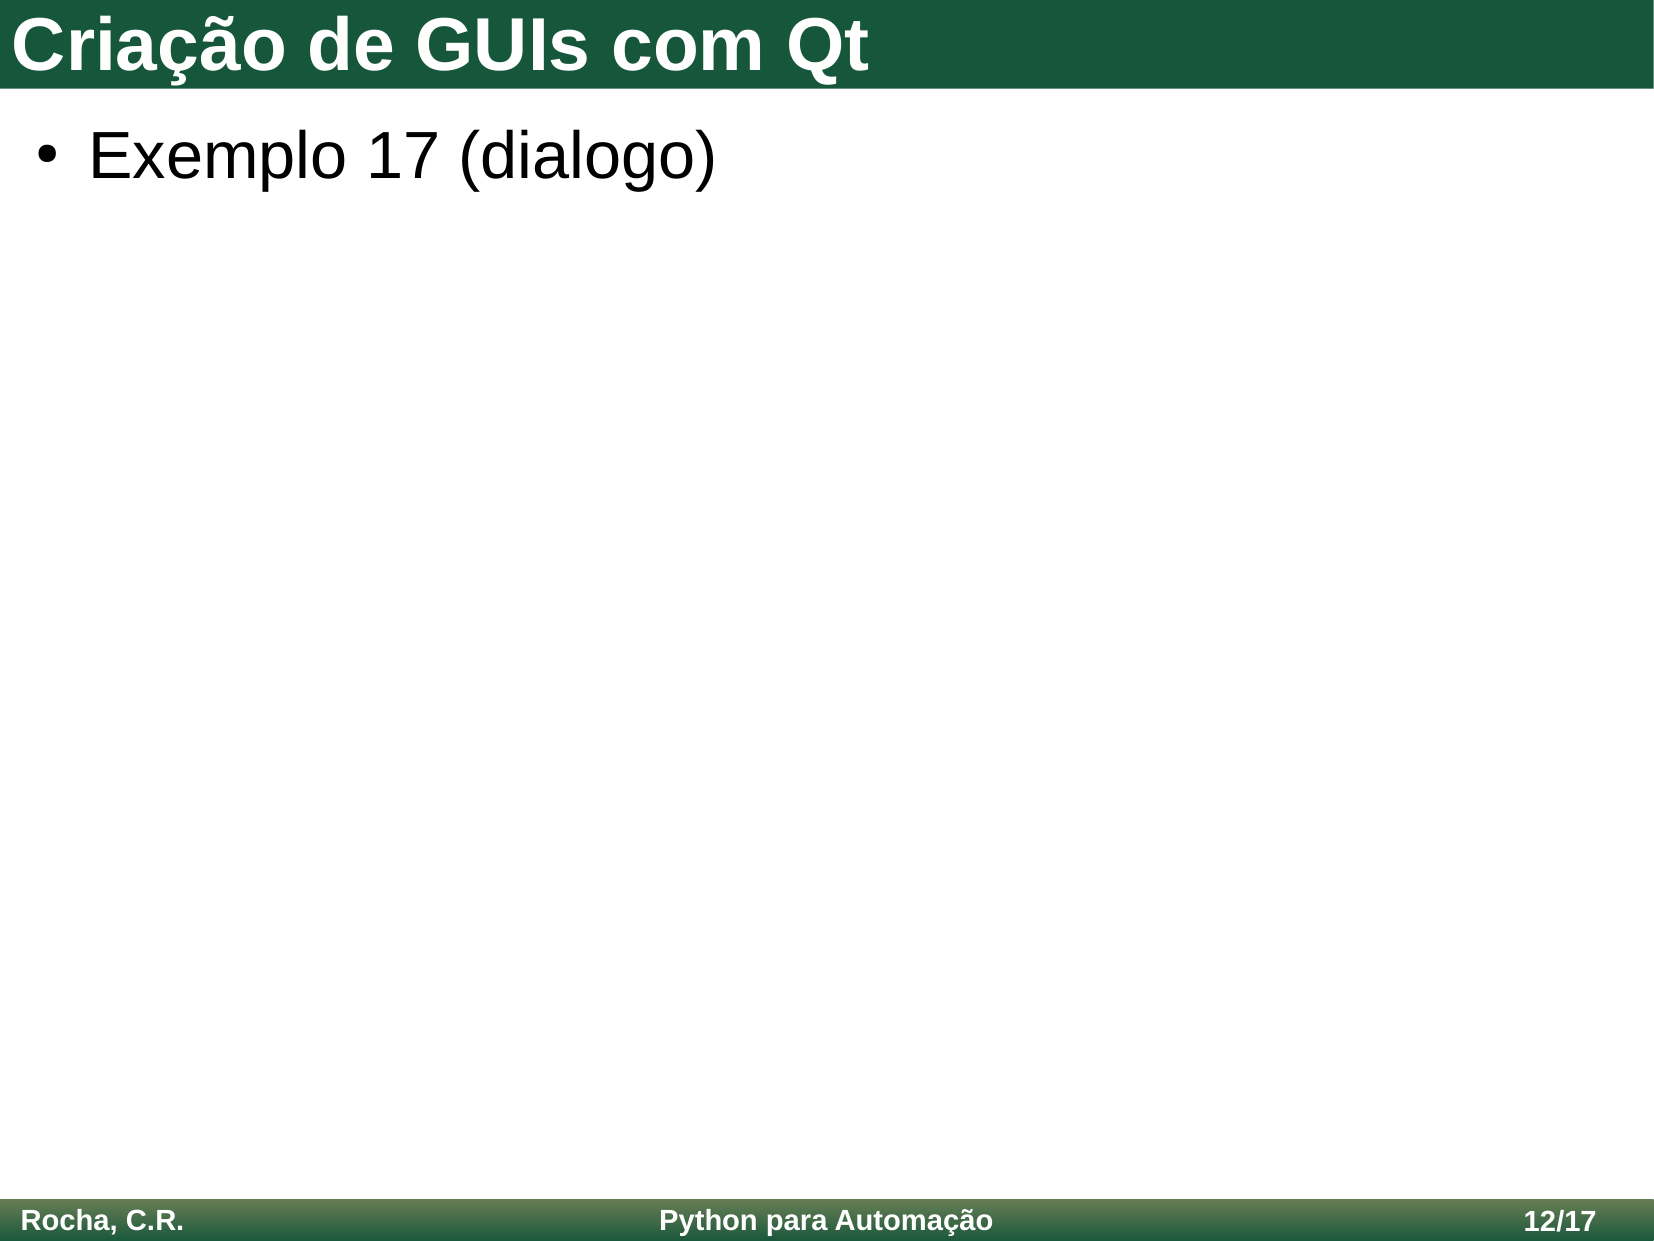

# Criação de GUIs com Qt
Exemplo 17 (dialogo)